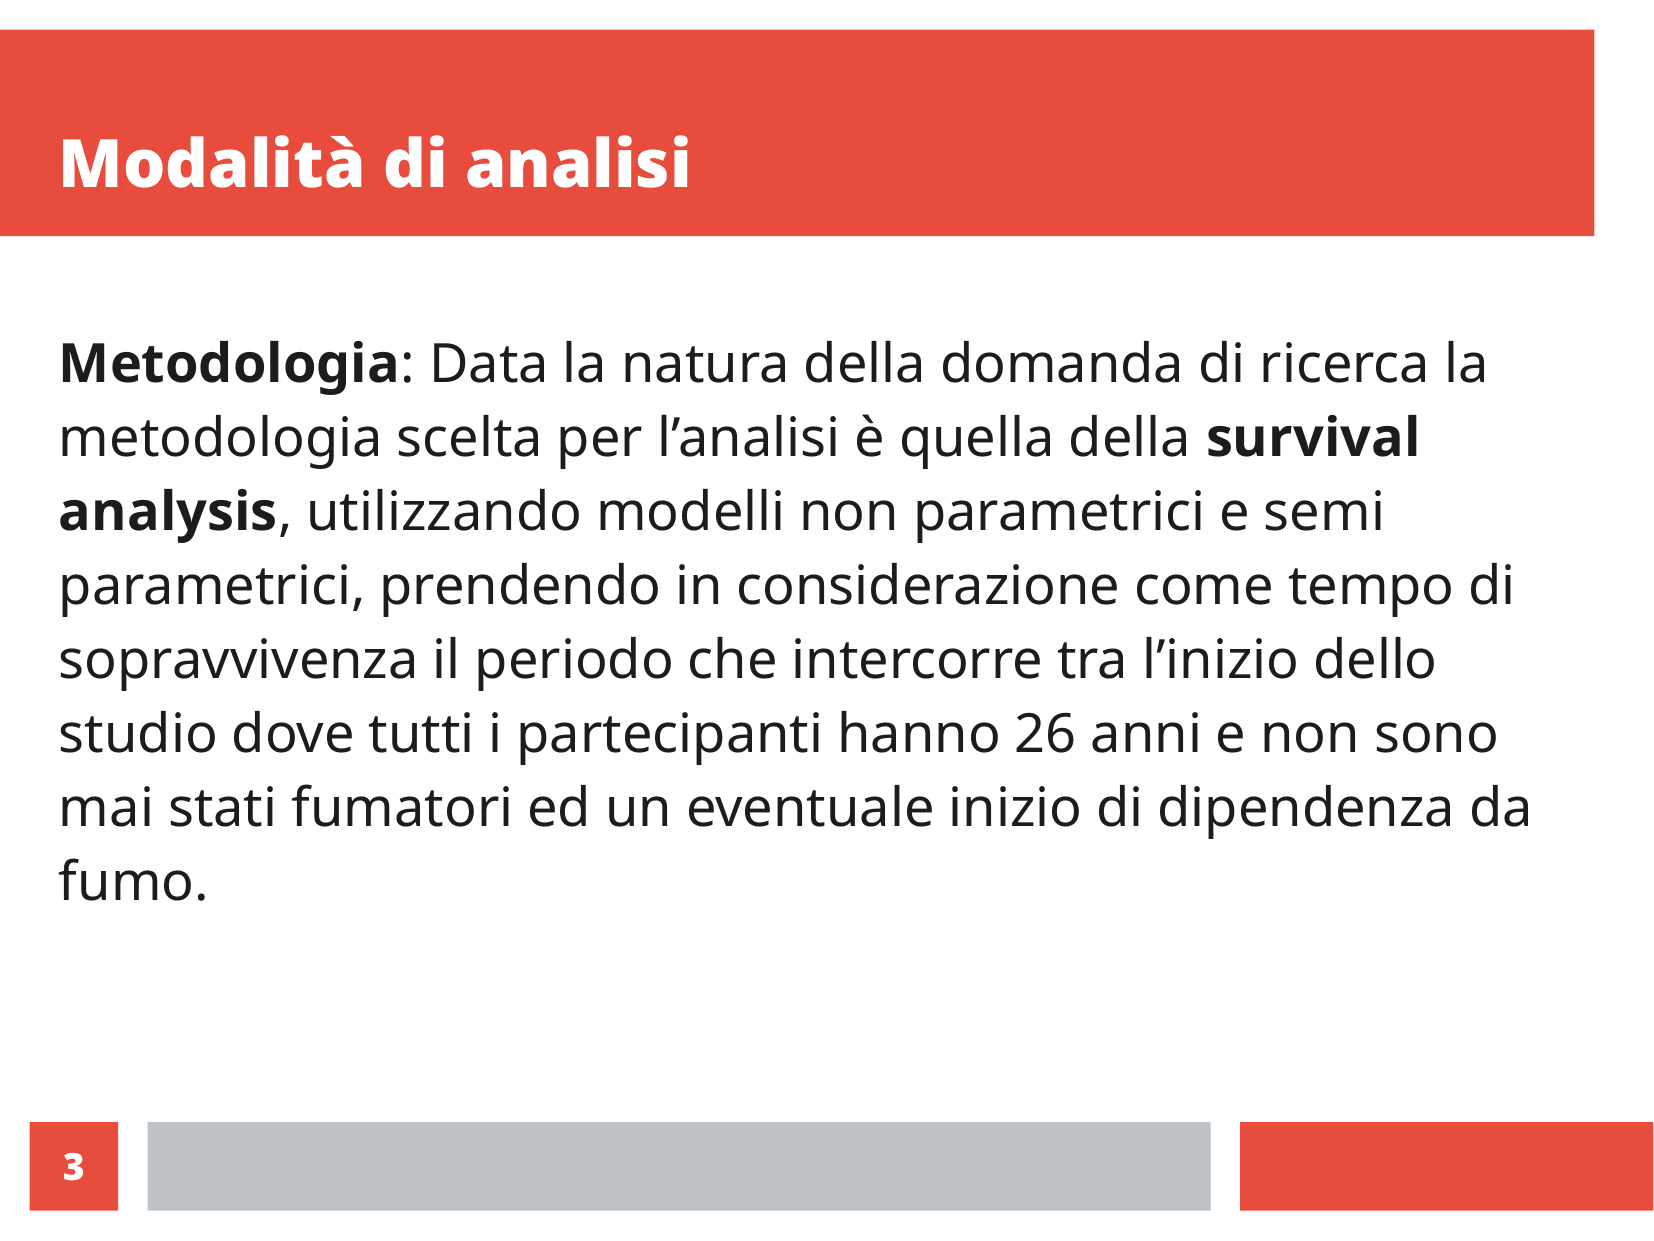

# Modalità di analisi
Metodologia: Data la natura della domanda di ricerca la metodologia scelta per l’analisi è quella della survival analysis, utilizzando modelli non parametrici e semi parametrici, prendendo in considerazione come tempo di sopravvivenza il periodo che intercorre tra l’inizio dello studio dove tutti i partecipanti hanno 26 anni e non sono mai stati fumatori ed un eventuale inizio di dipendenza da fumo.
3